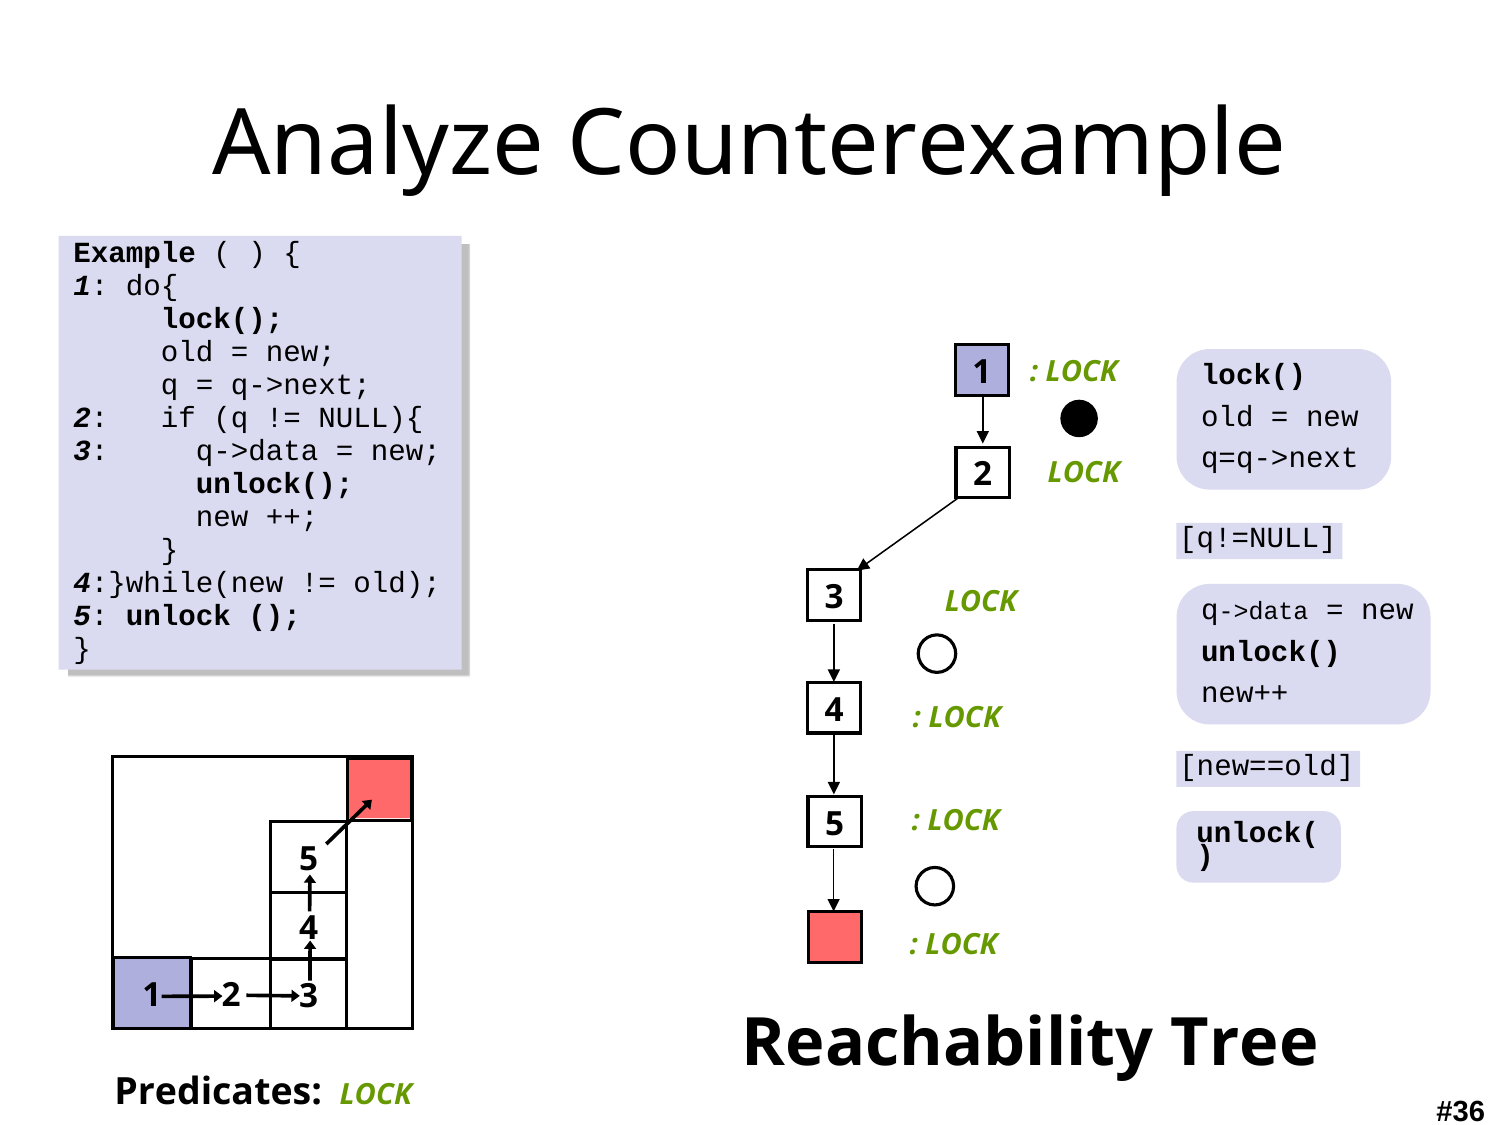

# Analyze Counterexample
Example ( ) {
1: do{
 lock();
 old = new;
 q = q->next;
2: if (q != NULL){
3: q->data = new;
 unlock();
 new ++;
 }
4:}while(new != old);
5: unlock ();
}
1
: LOCK
lock()
old = new
q=q->next
2
LOCK
[q!=NULL]
3
LOCK
q->data = new
unlock()
new++
4
: LOCK
[new==old]
5
: LOCK
unlock()
5
4
: LOCK
1
2
3
Reachability Tree
Predicates: LOCK
36